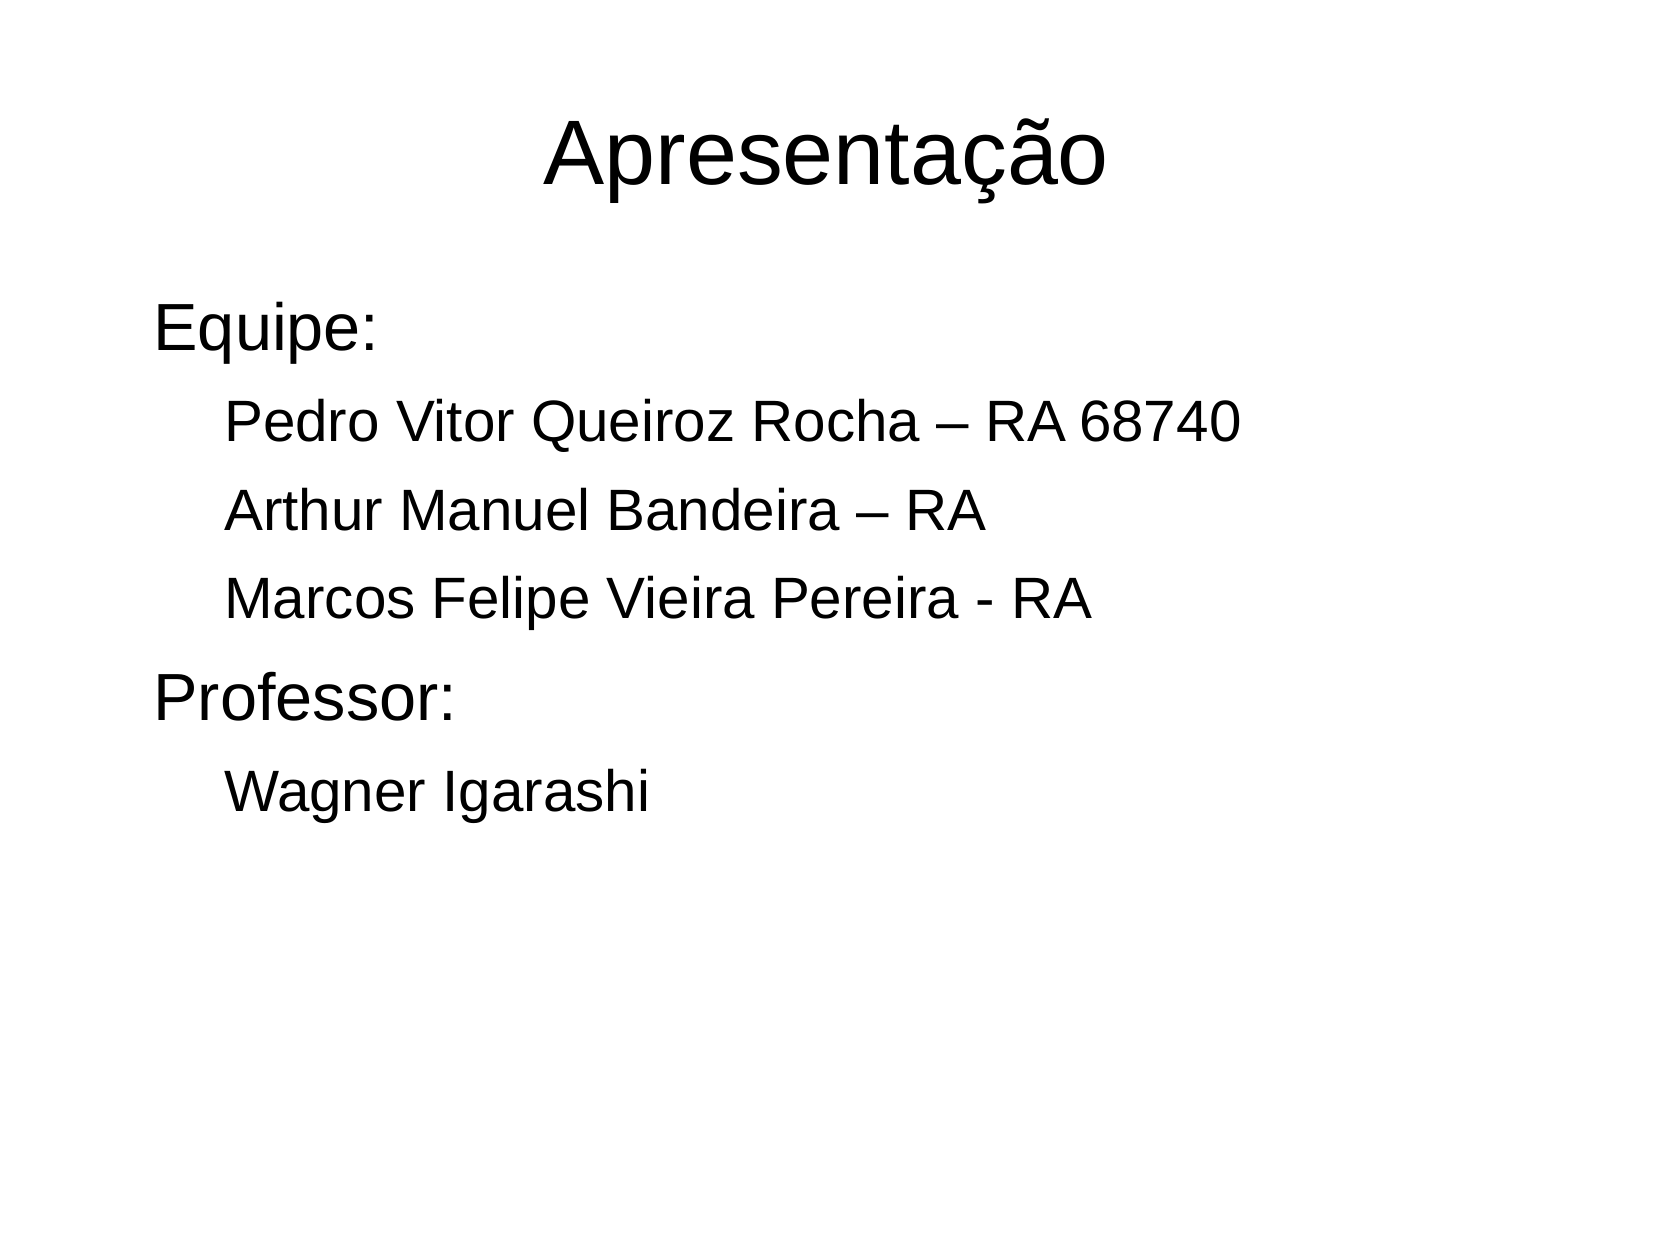

# Apresentação
Equipe:
Pedro Vitor Queiroz Rocha – RA 68740
Arthur Manuel Bandeira – RA
Marcos Felipe Vieira Pereira - RA
Professor:
Wagner Igarashi